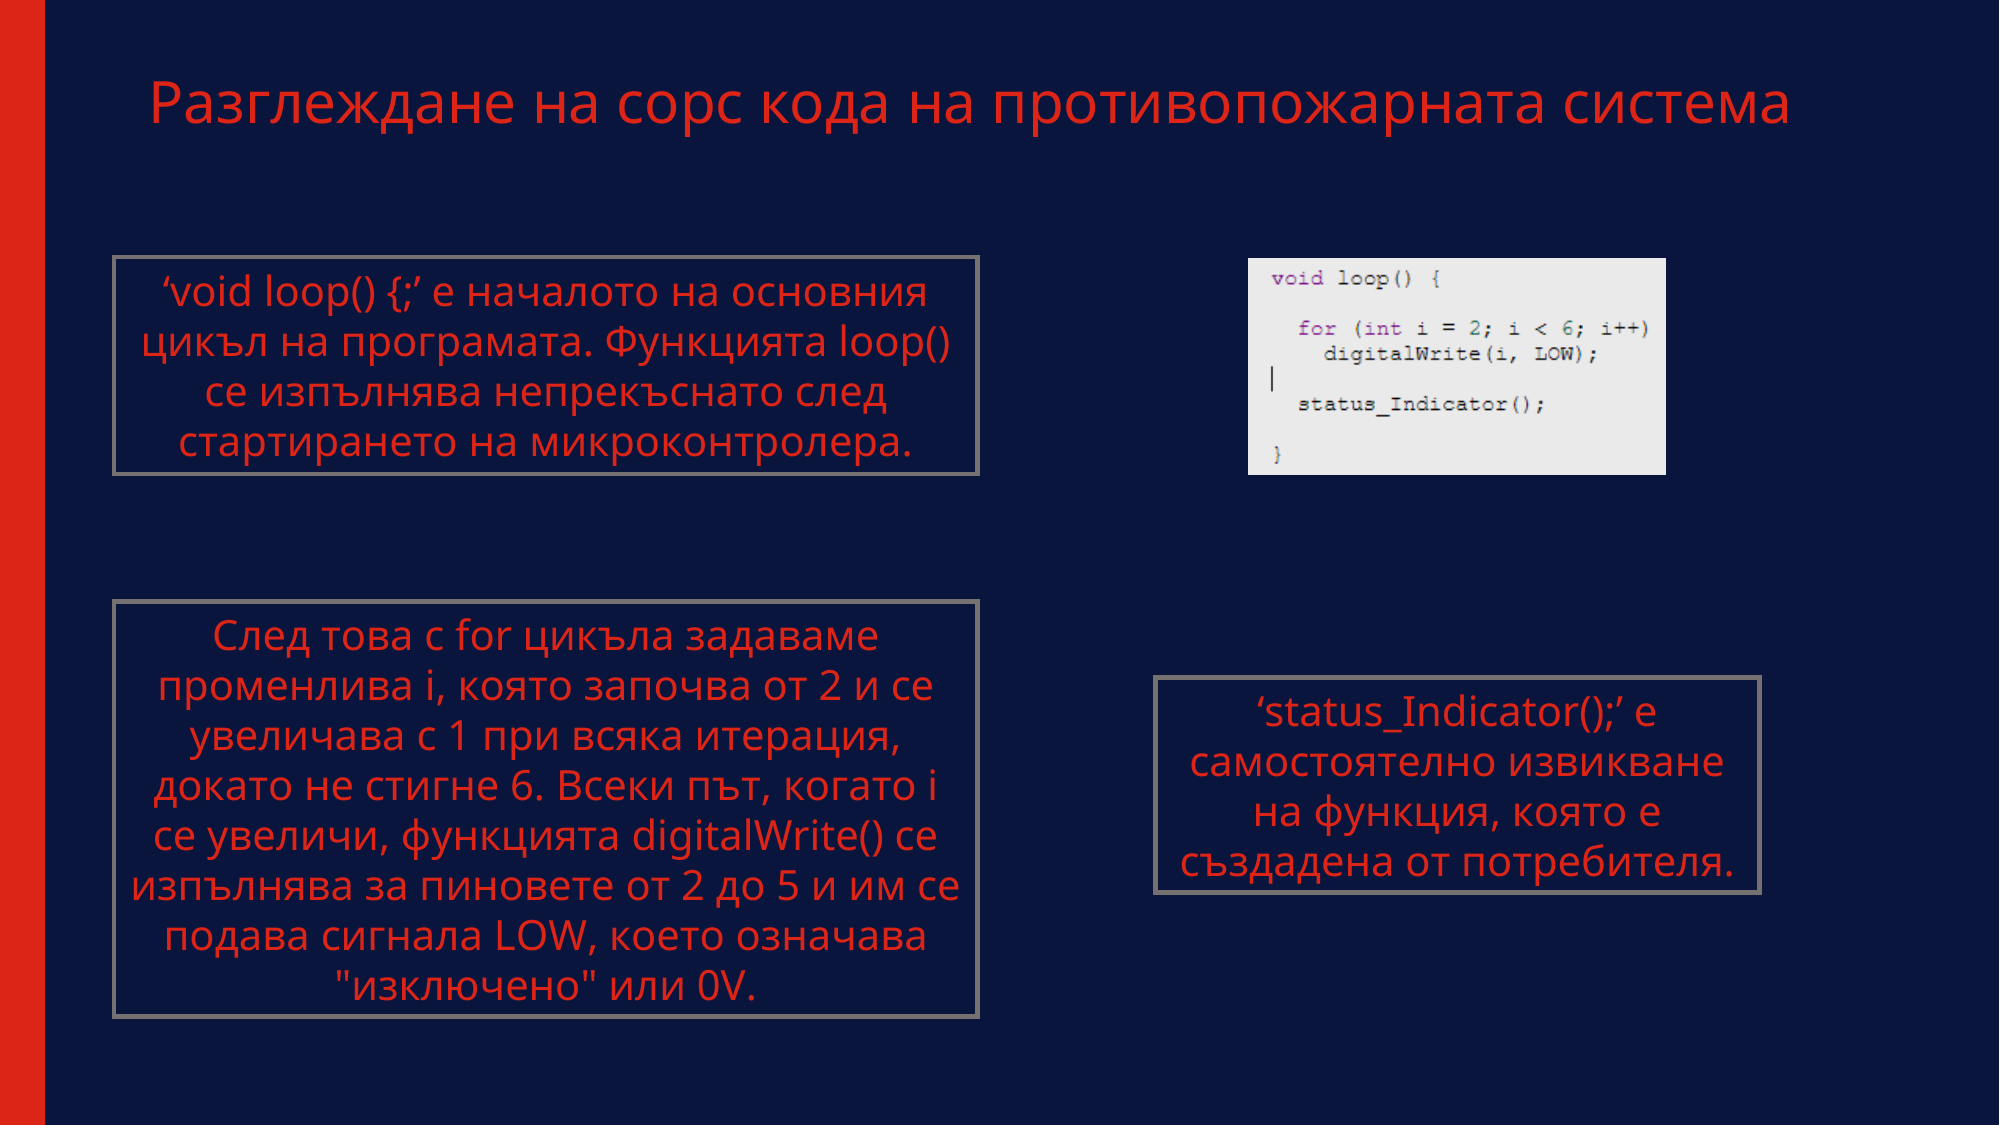

# Разглеждане на сорс кода на противопожарната система
‘void loop() {;’ е началото на основния цикъл на програмата. Функцията loop() се изпълнява непрекъснато след стартирането на микроконтролера.
След това с for цикъла задаваме променлива i, която започва от 2 и се увеличава с 1 при всяка итерация, докато не стигне 6. Всеки път, когато i се увеличи, функцията digitalWrite() се изпълнява за пиновете от 2 до 5 и им се подава сигнала LOW, което означава "изключено" или 0V.
‘status_Indicator();’ e самостоятелно извикване на функция, която е създадена от потребителя.